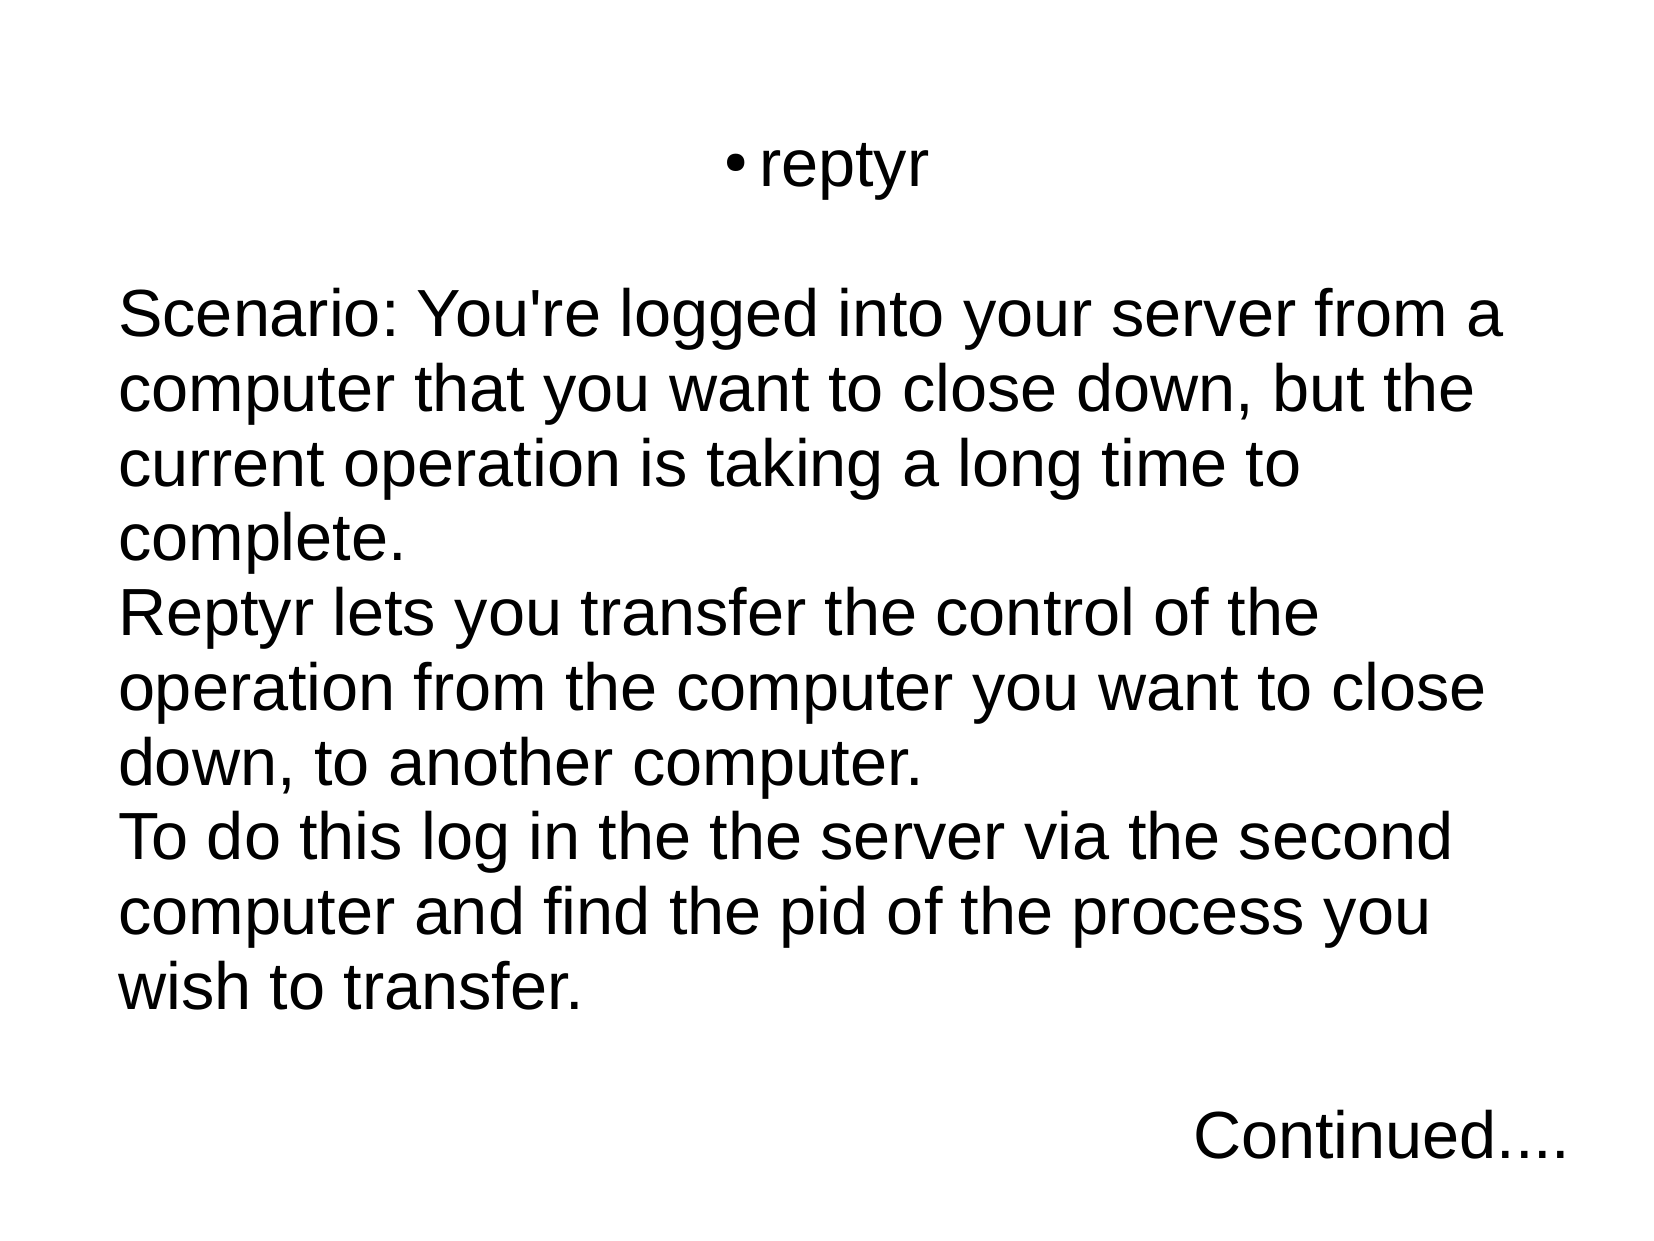

# reptyr
Scenario: You're logged into your server from a computer that you want to close down, but the current operation is taking a long time to complete.
Reptyr lets you transfer the control of the operation from the computer you want to close down, to another computer.
To do this log in the the server via the second computer and find the pid of the process you wish to transfer.
Continued....